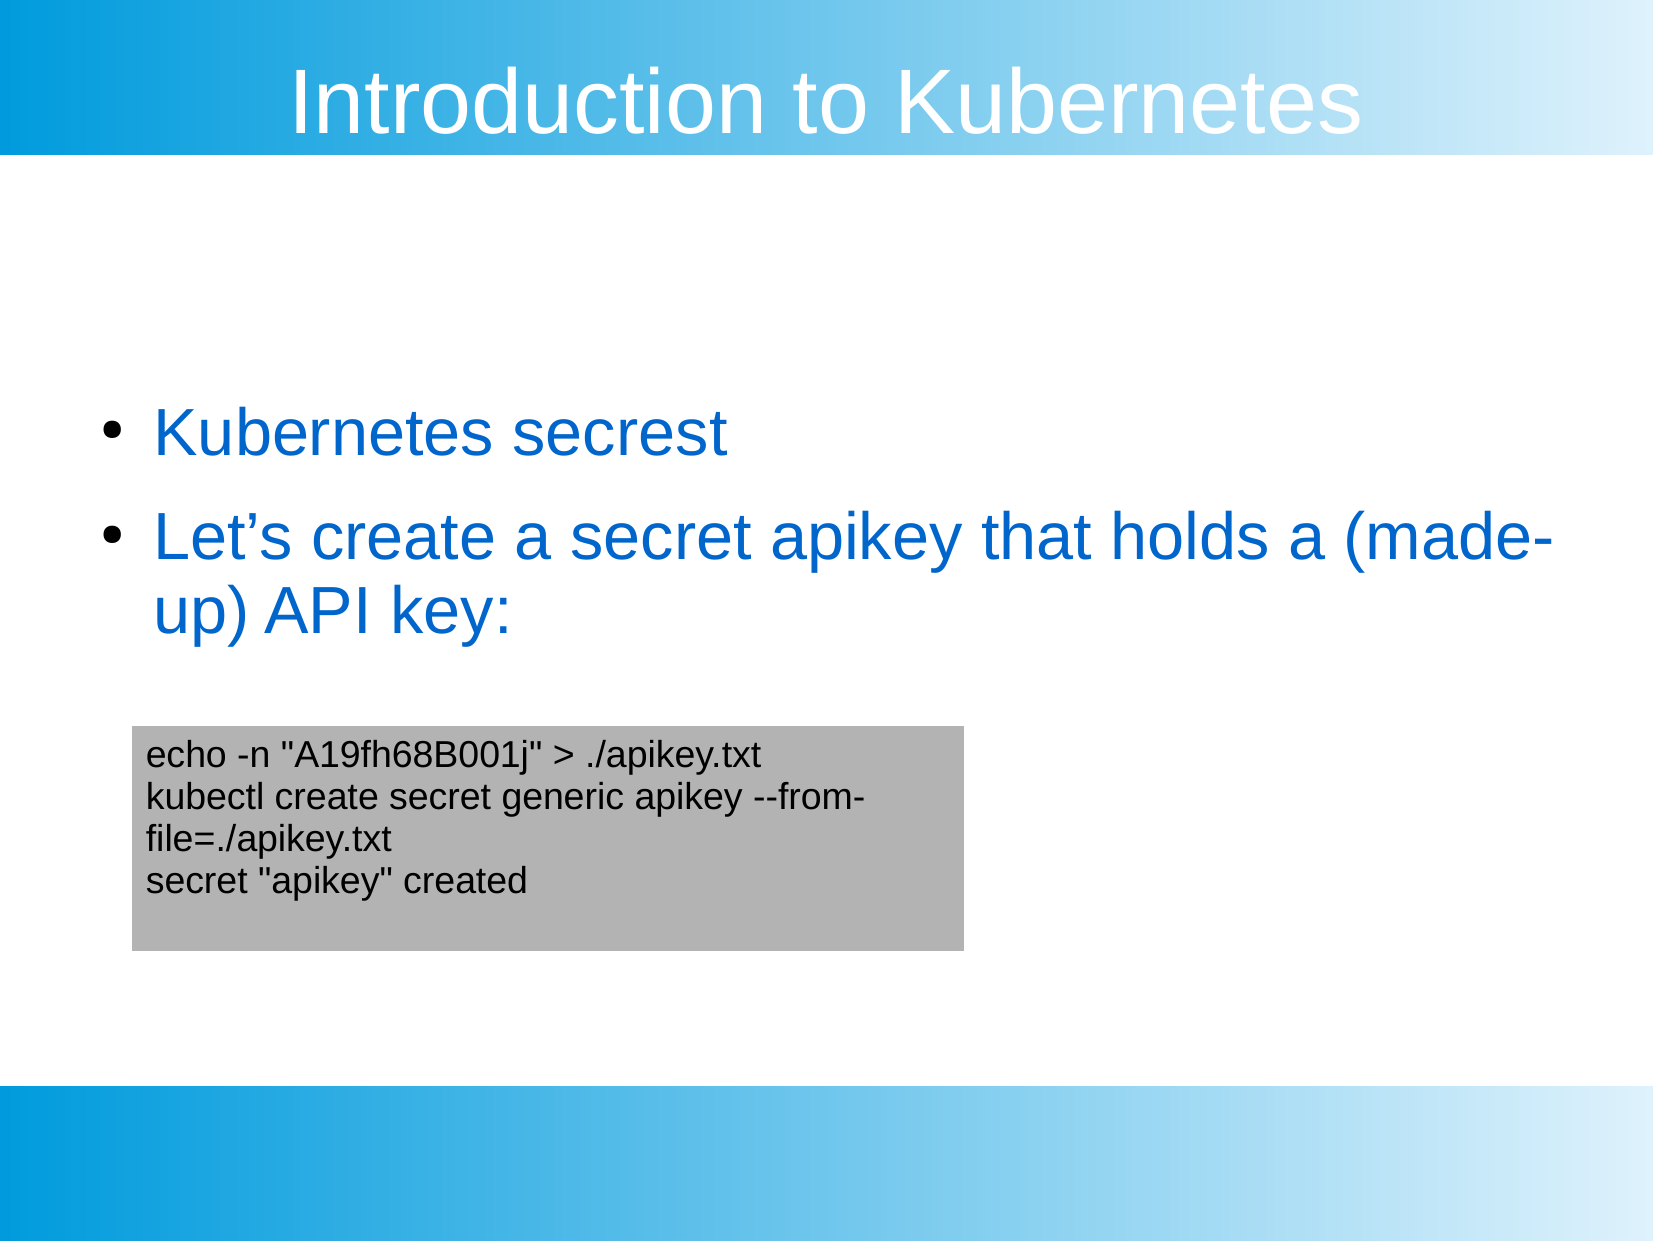

# Introduction to Kubernetes
Kubernetes secrest
Let’s create a secret apikey that holds a (made-up) API key:
| echo -n "A19fh68B001j" > ./apikey.txt kubectl create secret generic apikey --from-file=./apikey.txt secret "apikey" created |
| --- |